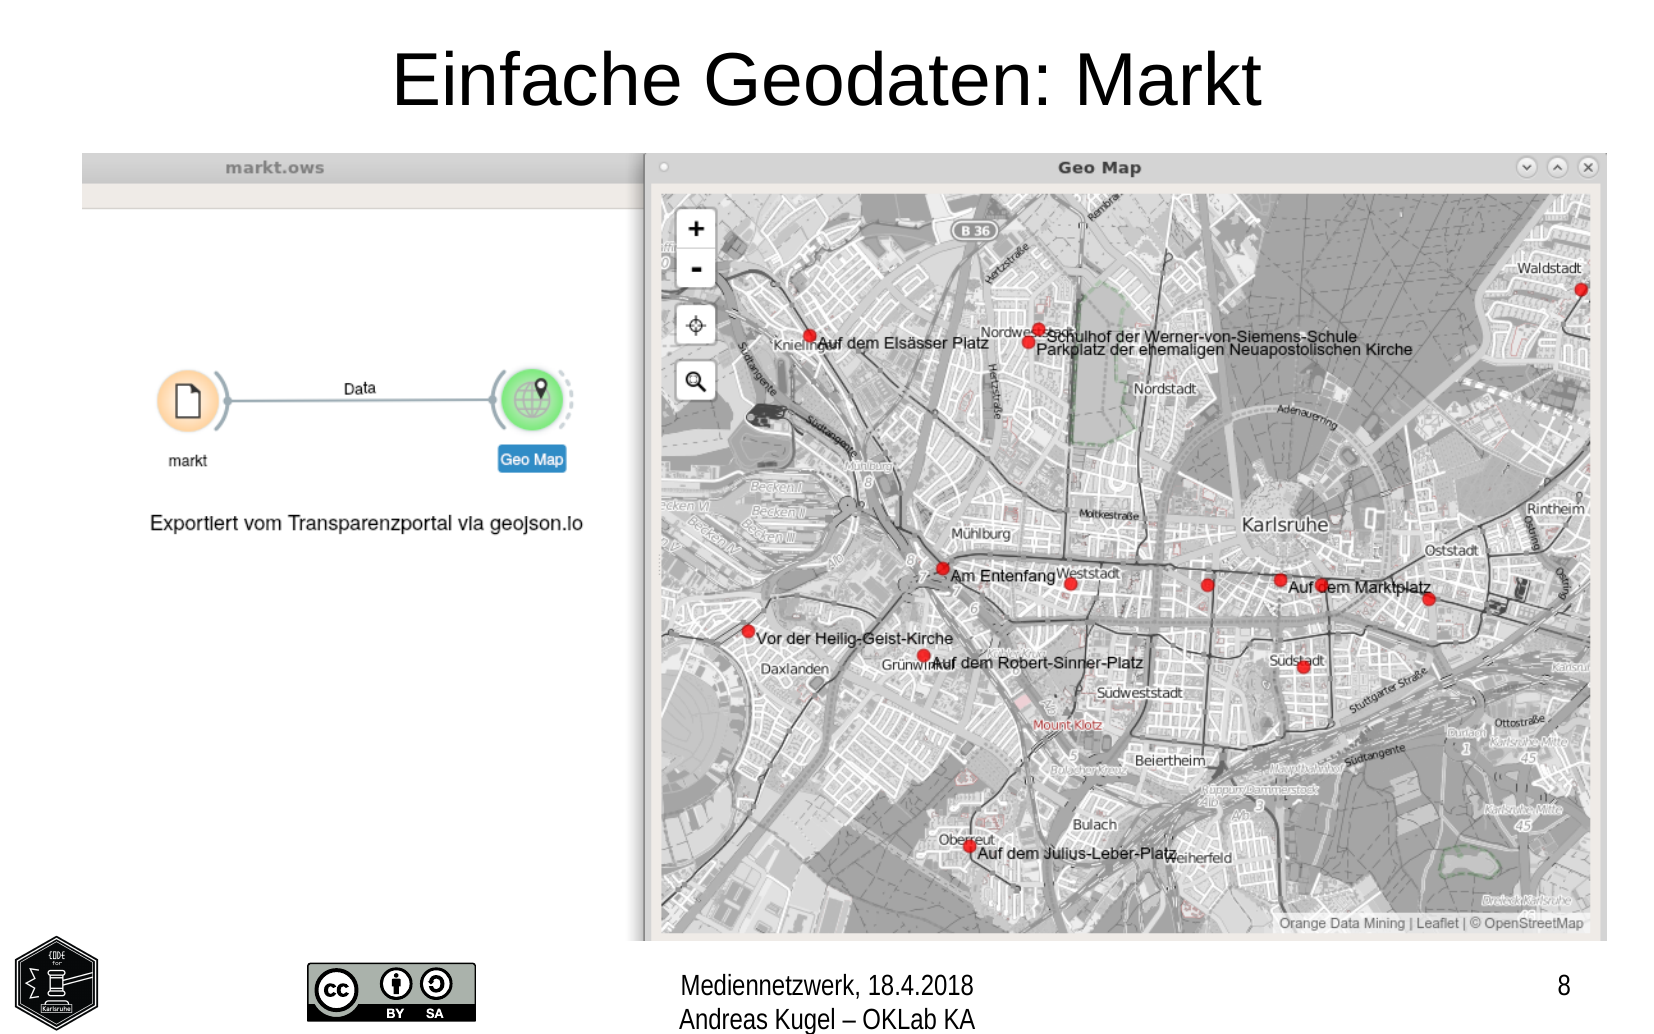

# Einfache Geodaten: Markt
Wie werden Zahlen zu Codes?
8